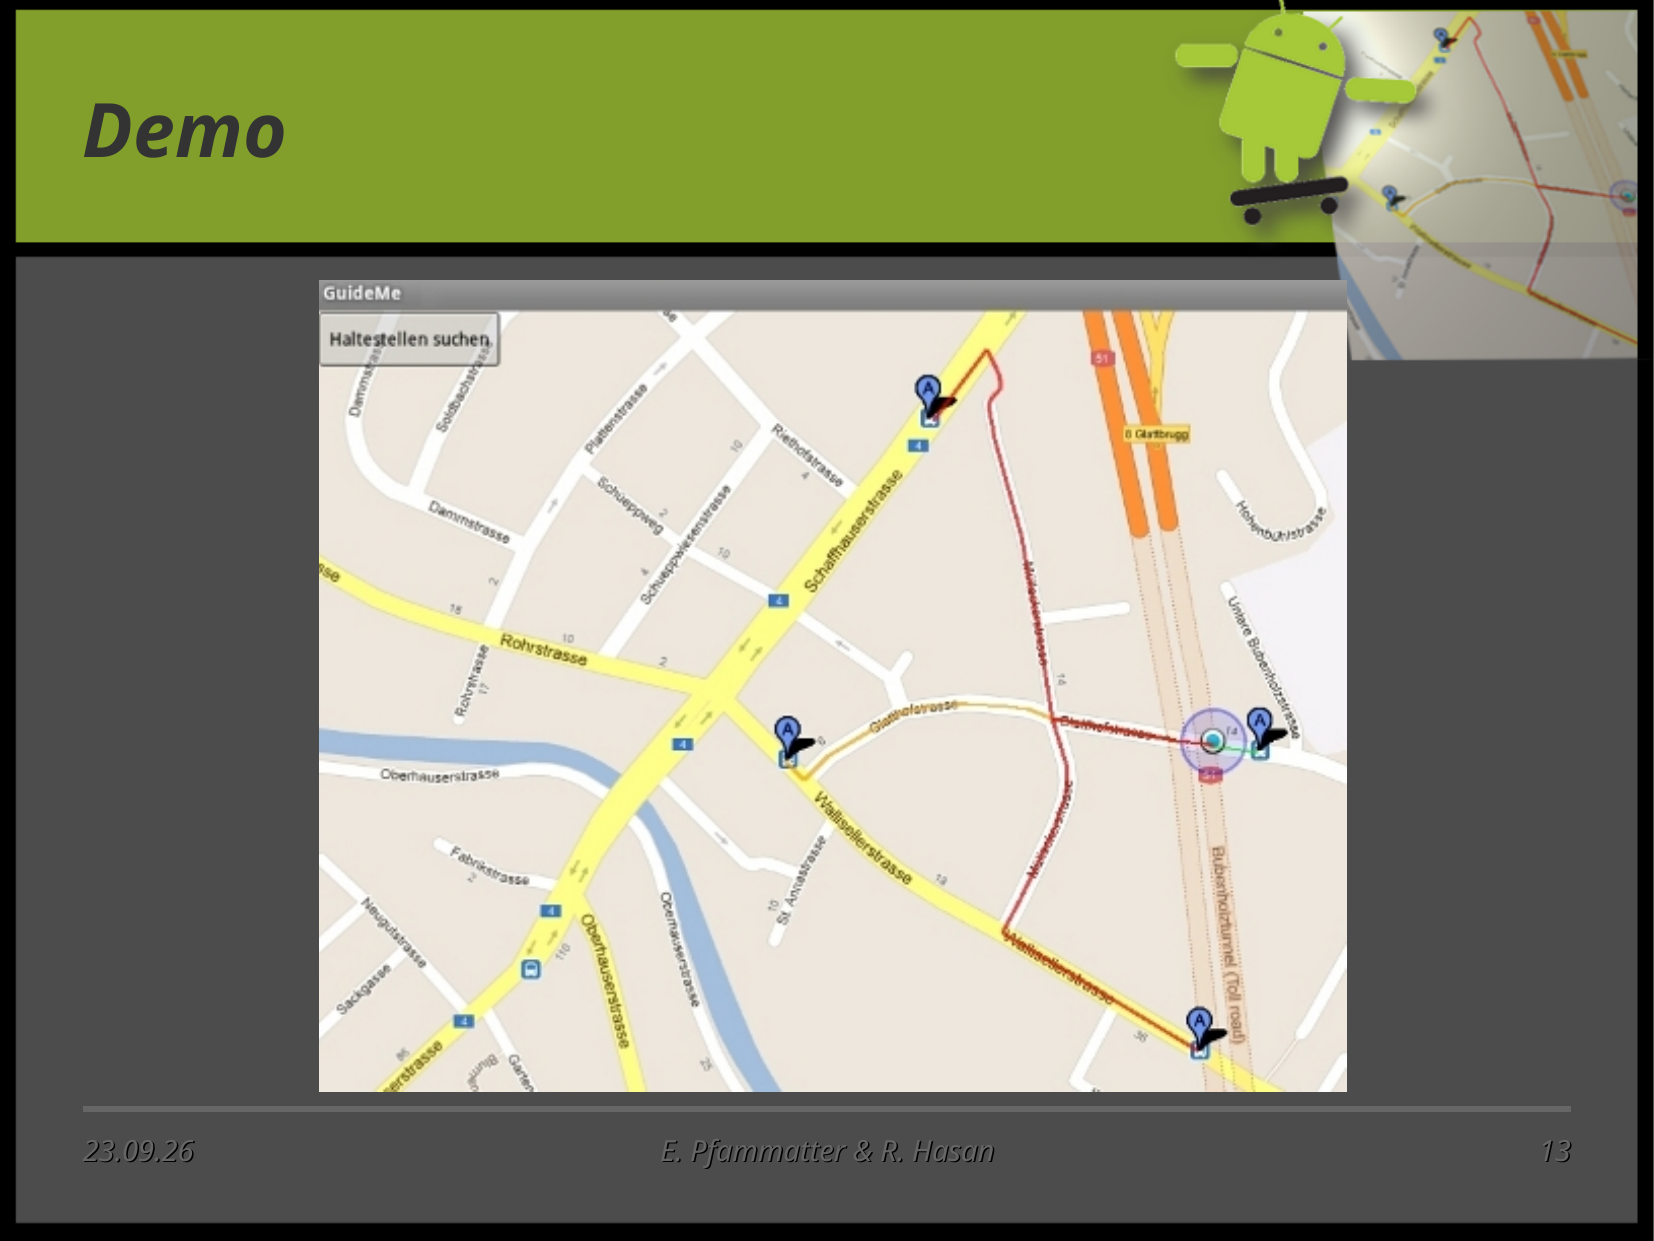

# Demo
E. Pfammatter & R. Hasan
13